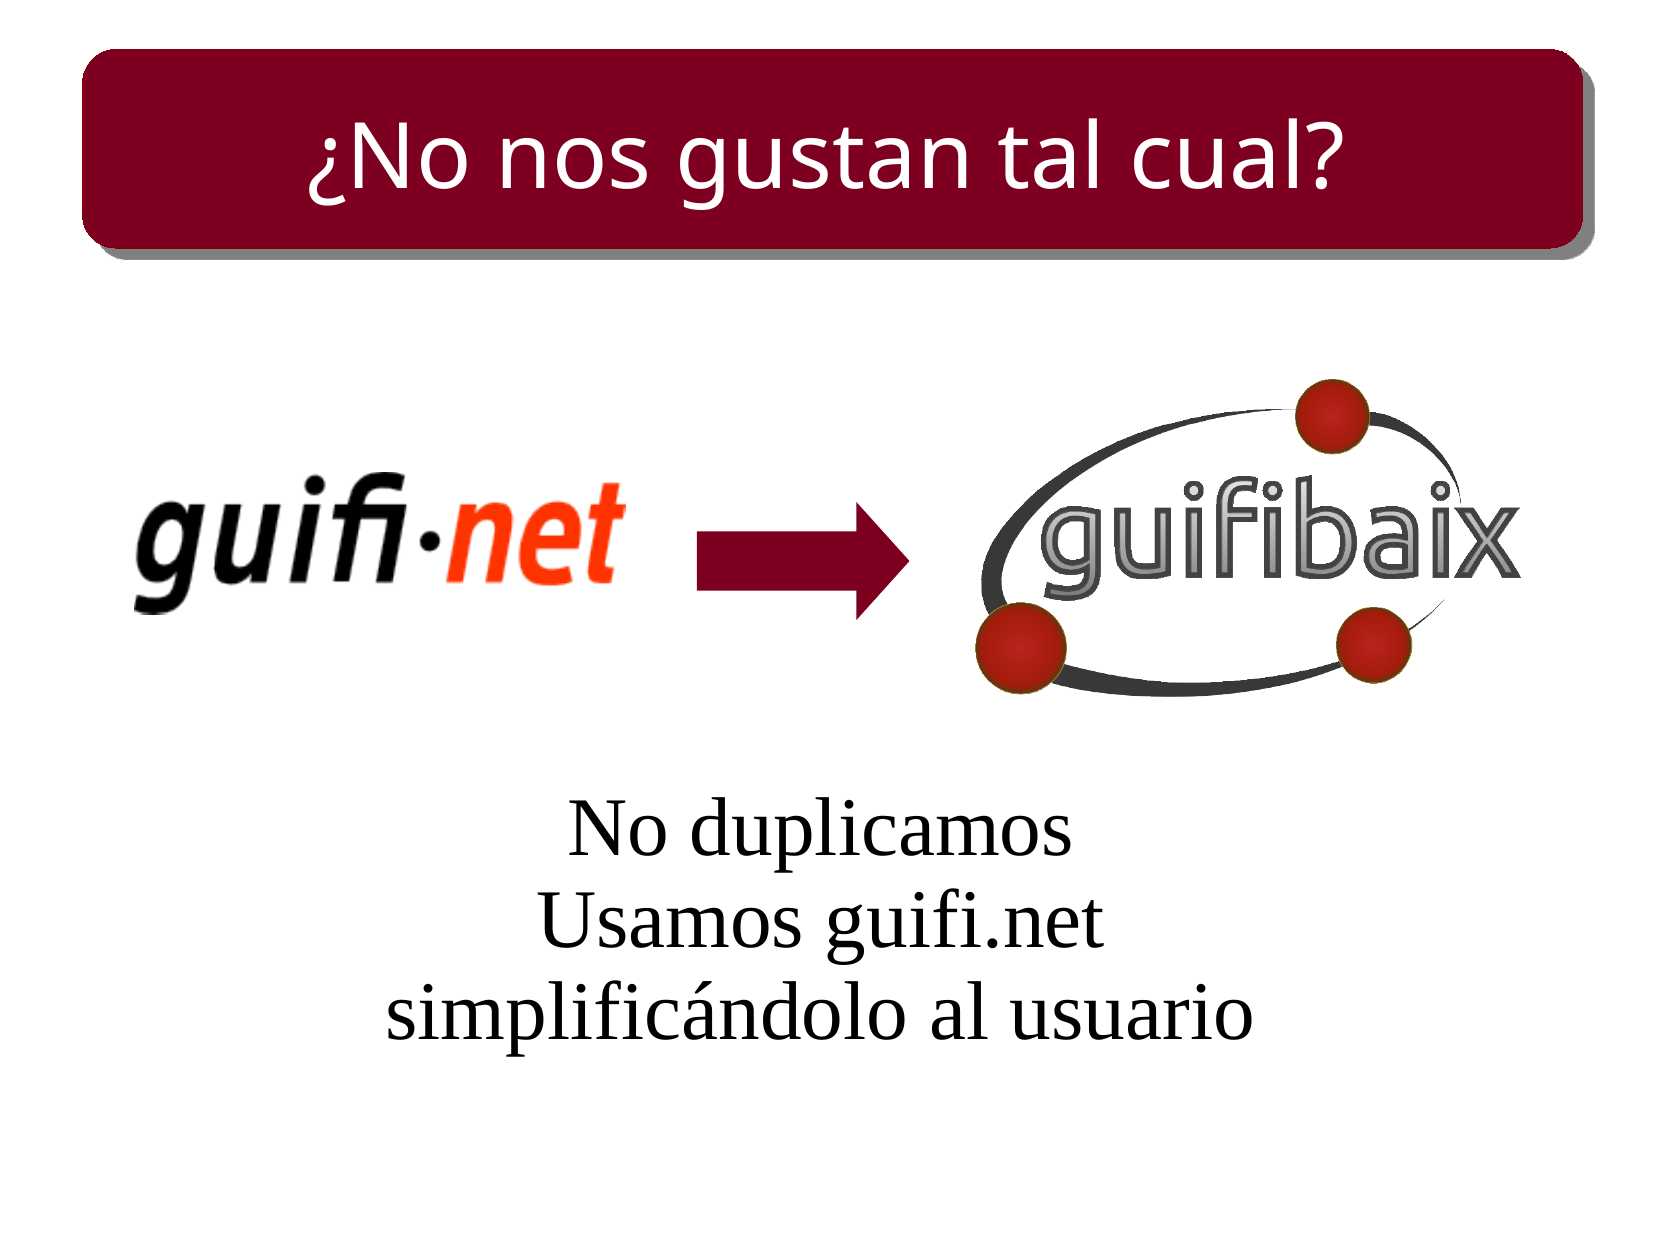

# ¿No nos gustan tal cual?
No duplicamos
Usamos guifi.net
simplificándolo al usuario